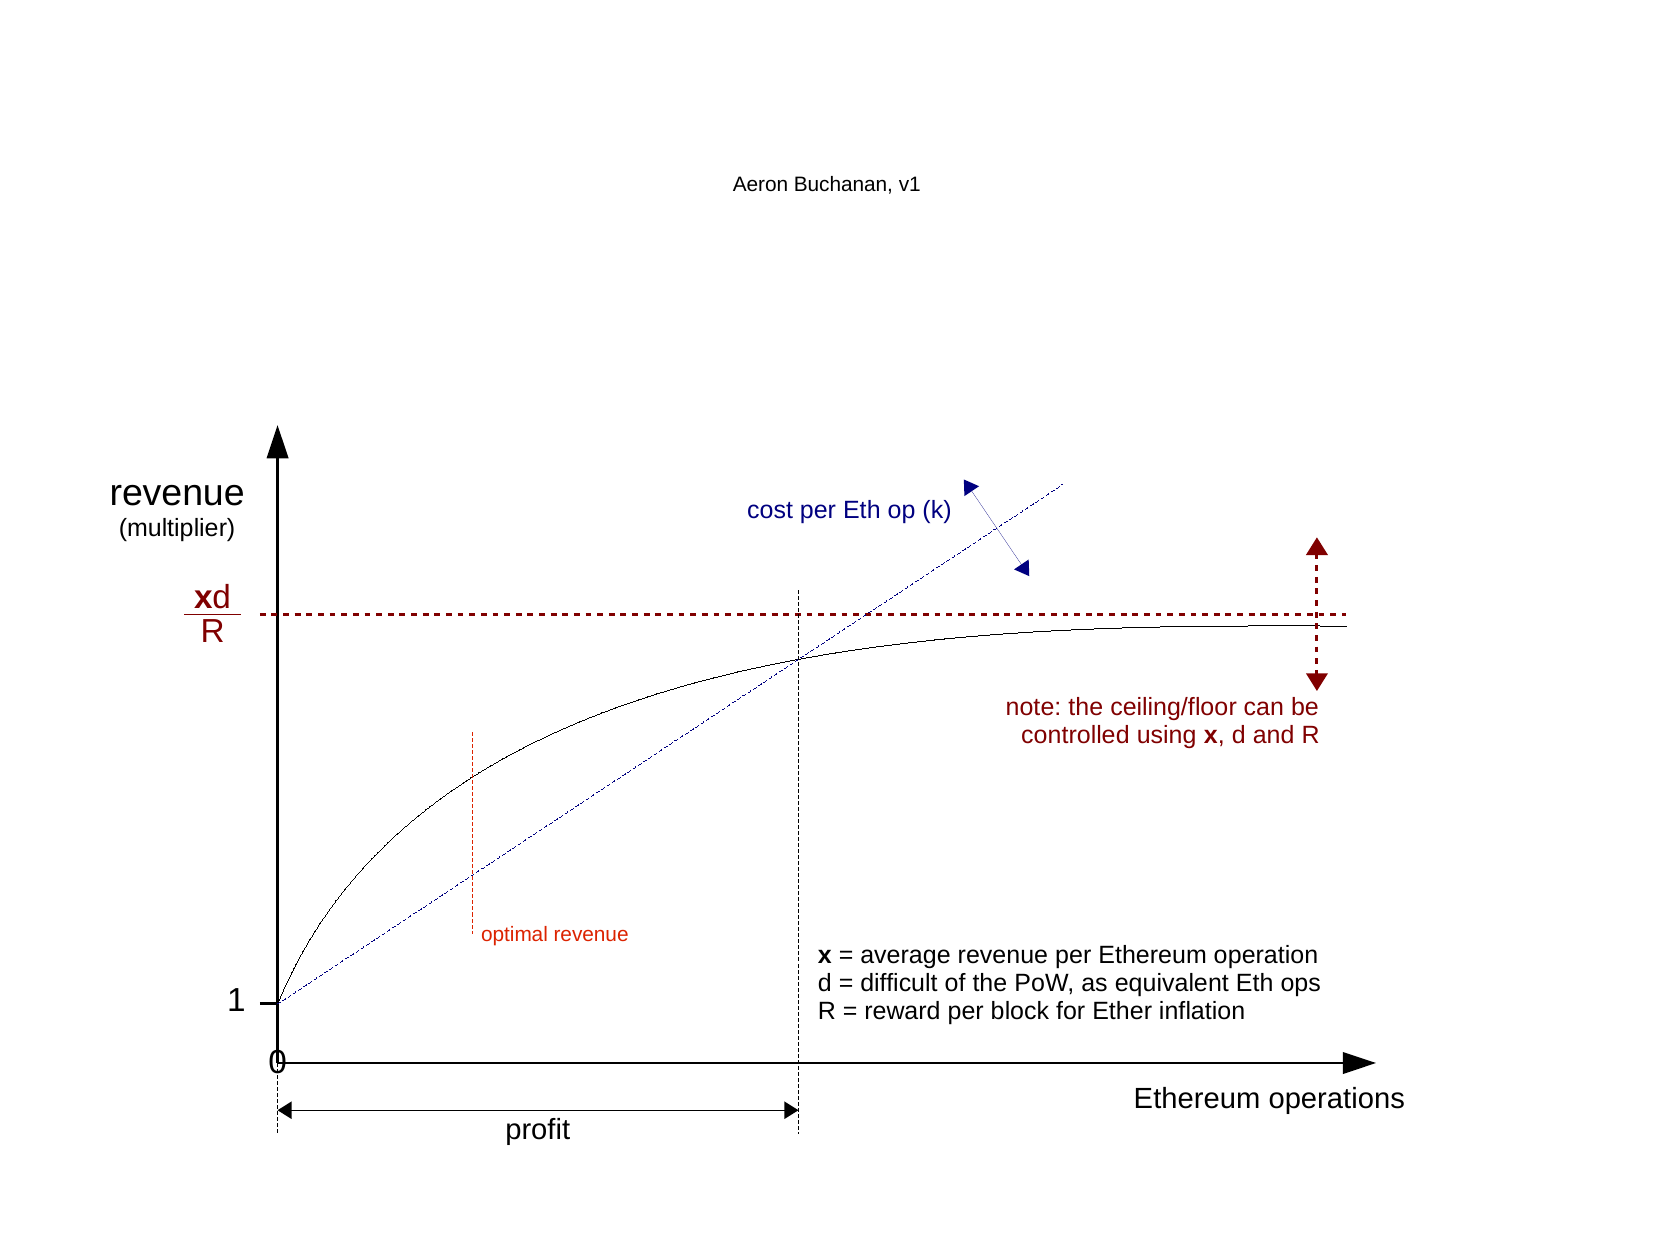

Aeron Buchanan, v1
revenue (multiplier)
cost per Eth op (k)
xd
R
note: the ceiling/floor can be controlled using x, d and R
optimal revenue
x = average revenue per Ethereum operation
d = difficult of the PoW, as equivalent Eth ops
R = reward per block for Ether inflation
1
0
Ethereum operations